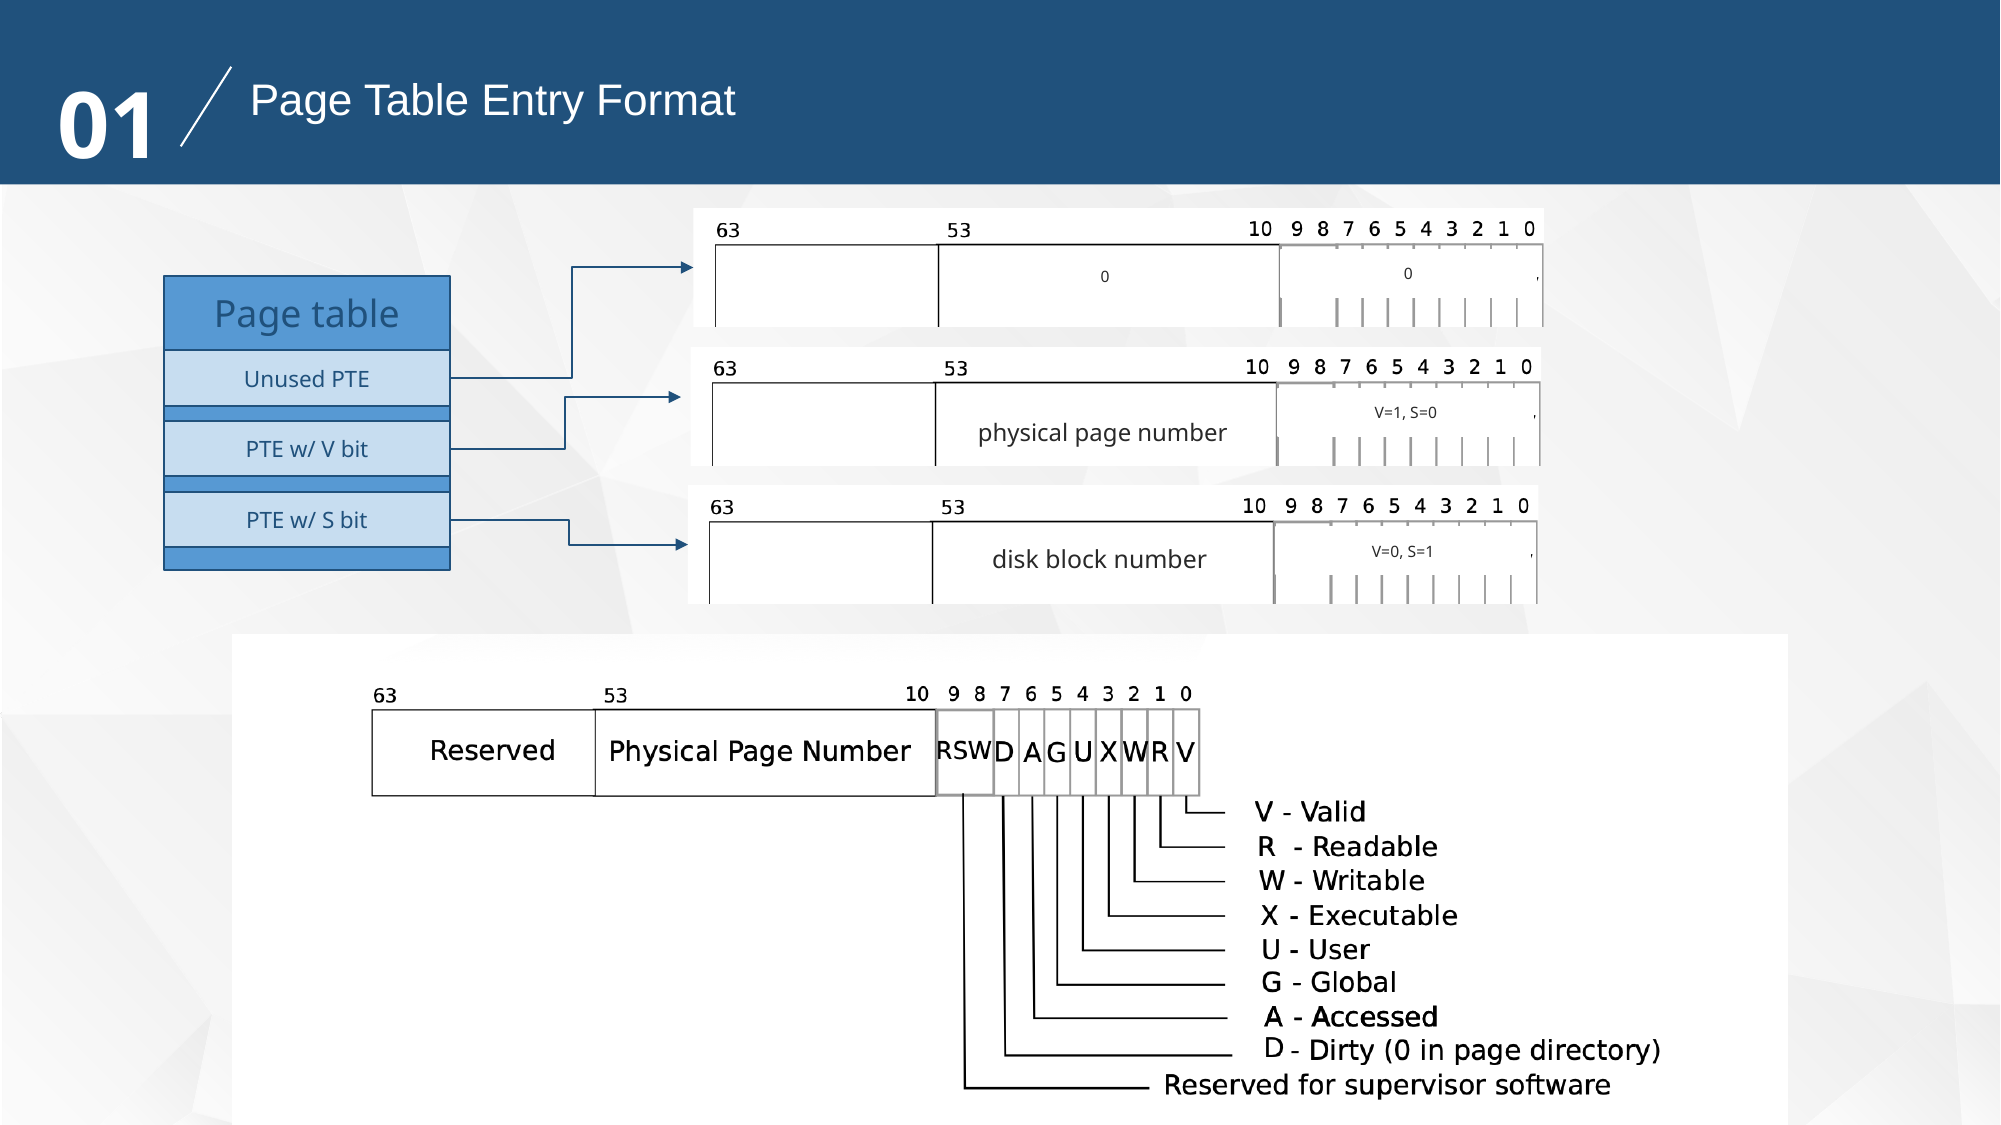

# 01
Page Table Entry Format
0
0
Page table
Unused PTE
V=1, S=0
physical page number
PTE w/ V bit
PTE w/ S bit
V=0, S=1
disk block number